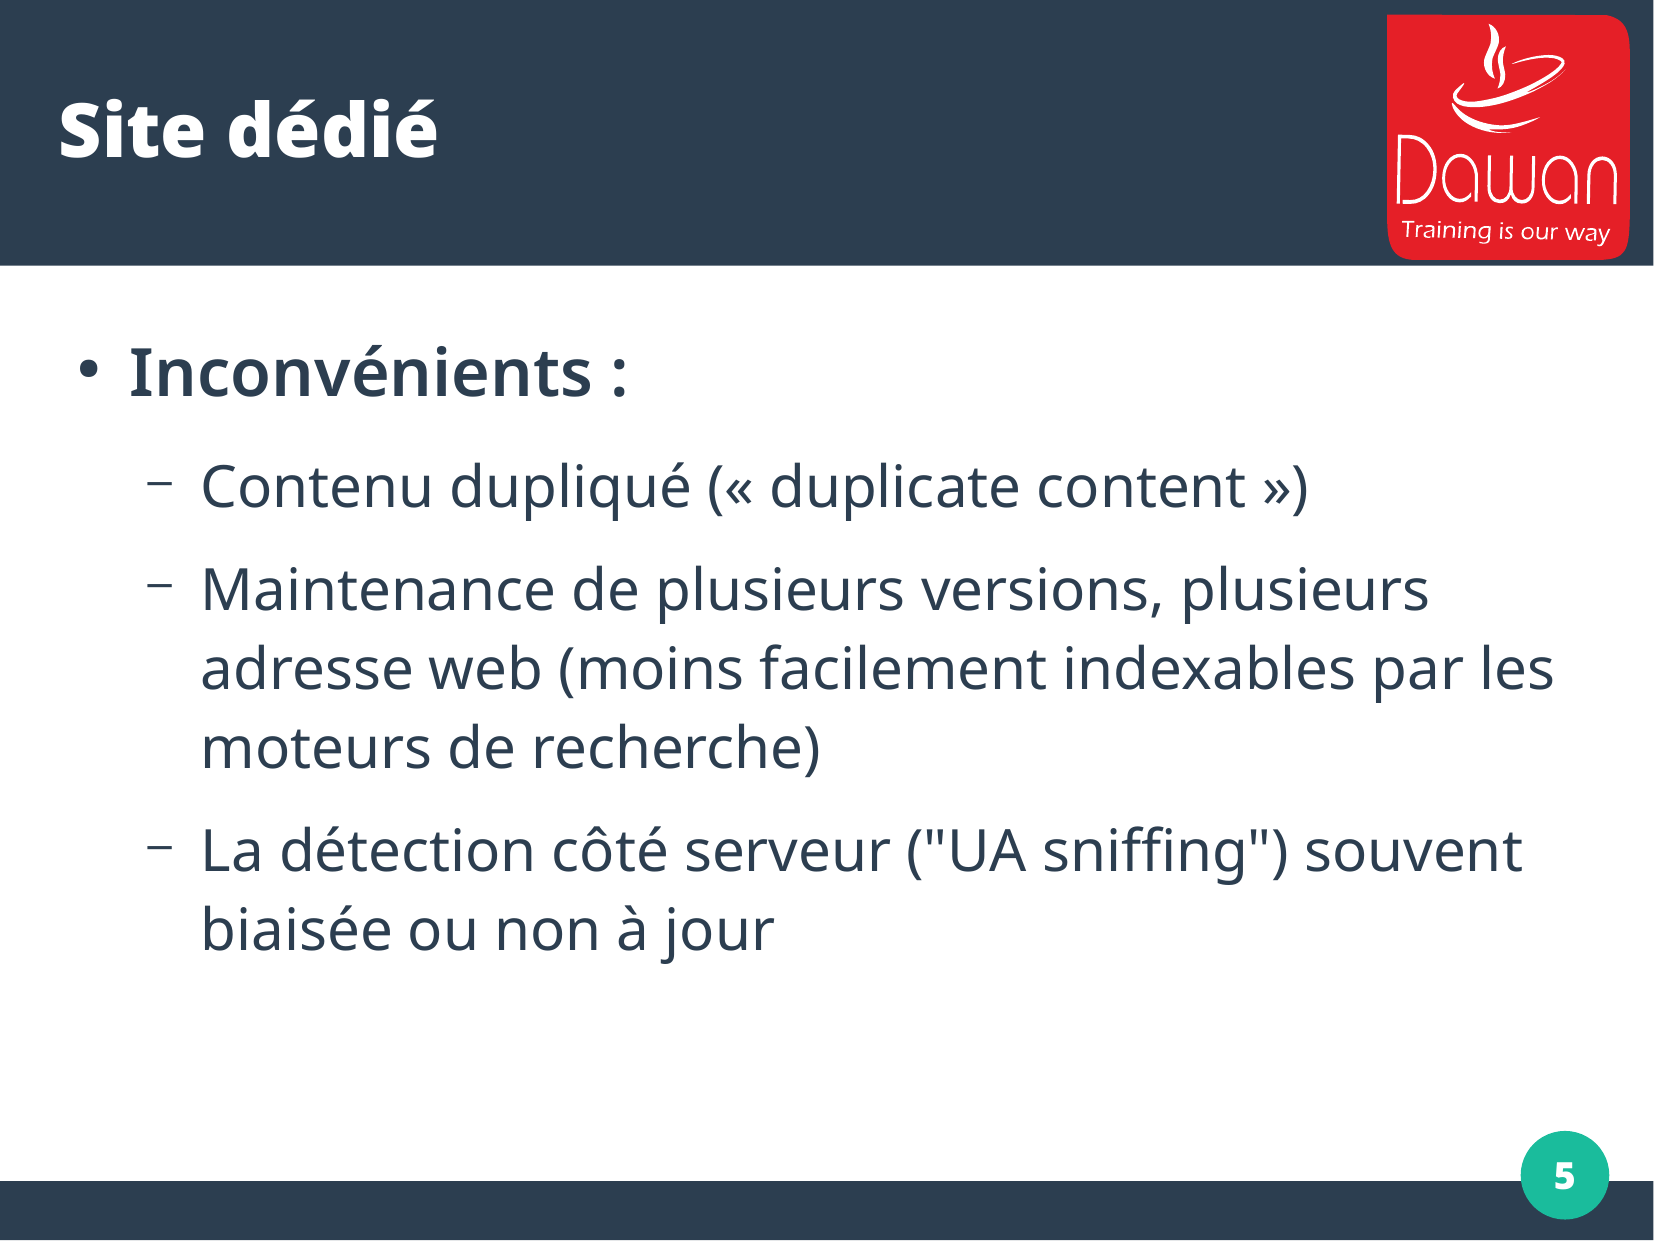

# Site dédié
Inconvénients :
Contenu dupliqué (« duplicate content »)
Maintenance de plusieurs versions, plusieurs adresse web (moins facilement indexables par les moteurs de recherche)
La détection côté serveur ("UA sniffing") souvent biaisée ou non à jour
5